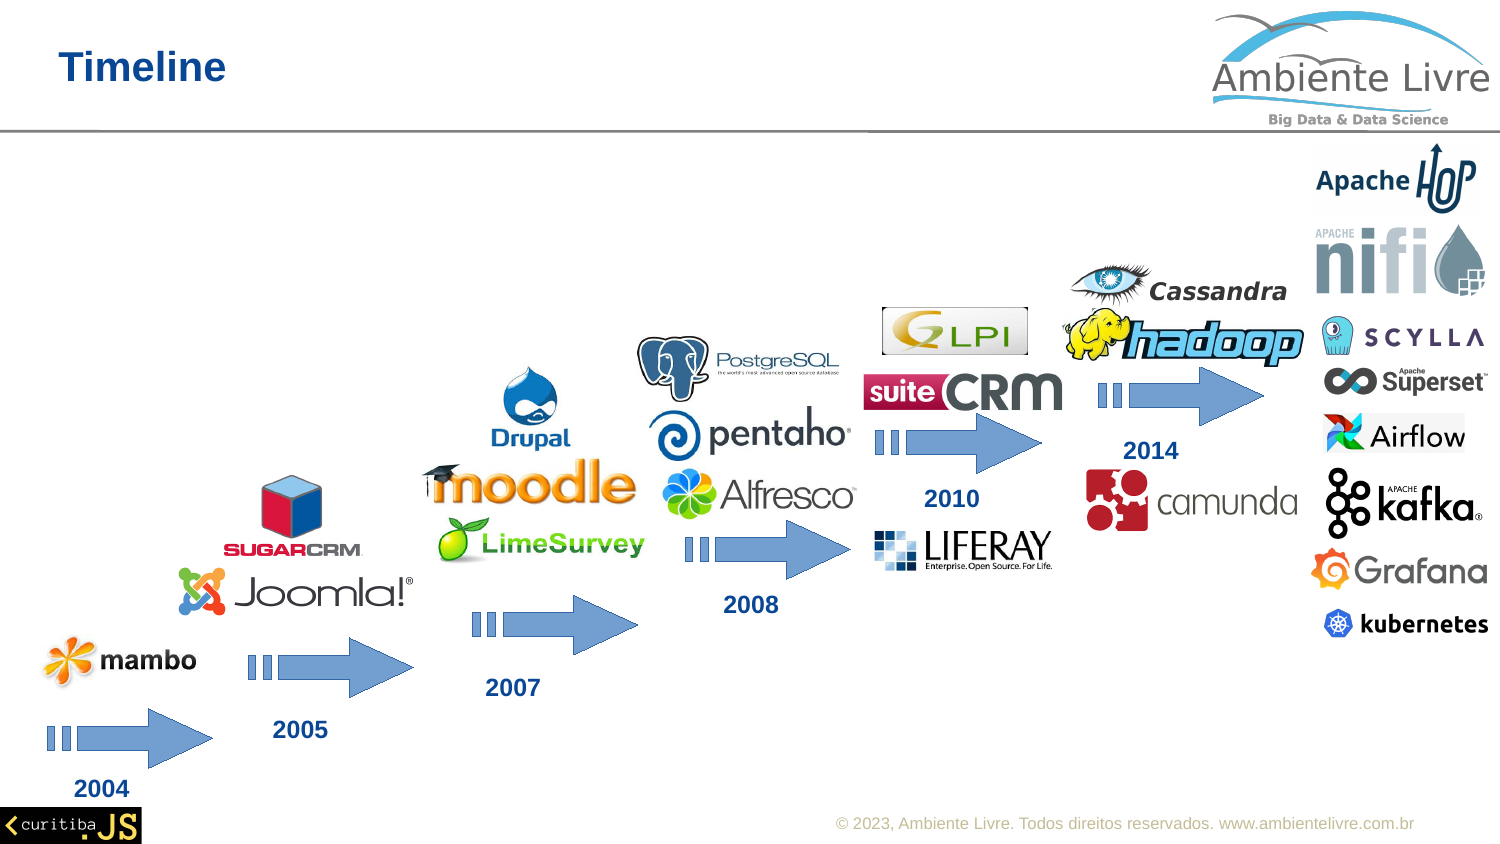

# Timeline
2014
2010
2008
2007
2005
2004